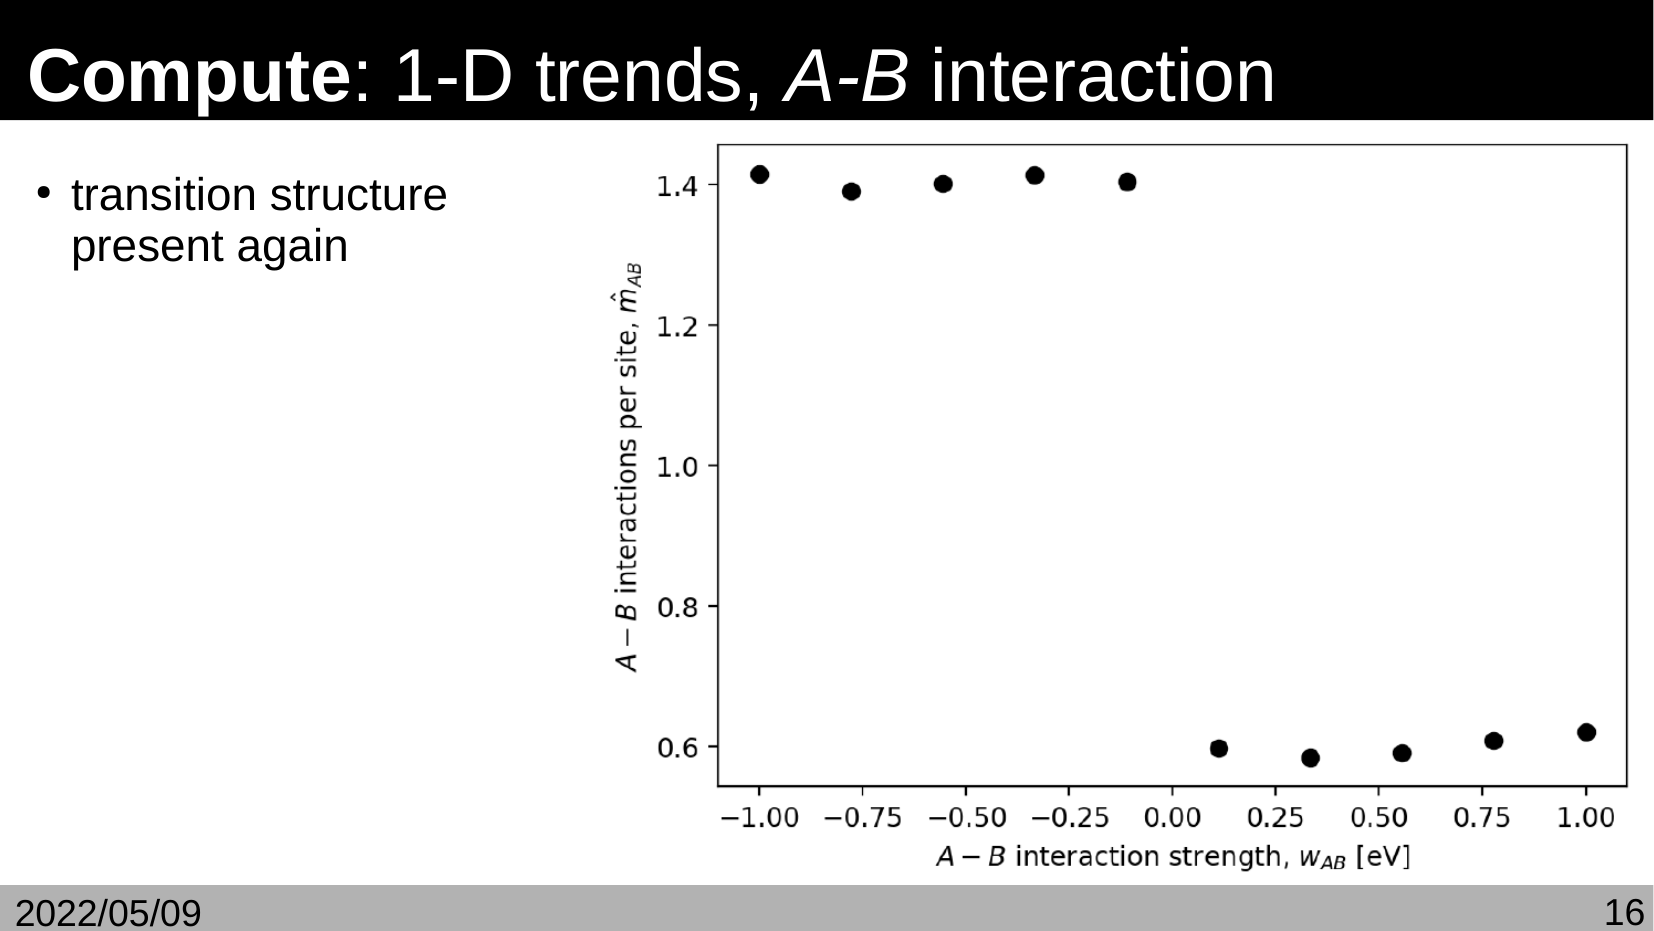

Compute: 1-D trends, A-B interaction
transition structure present again
2022/05/09